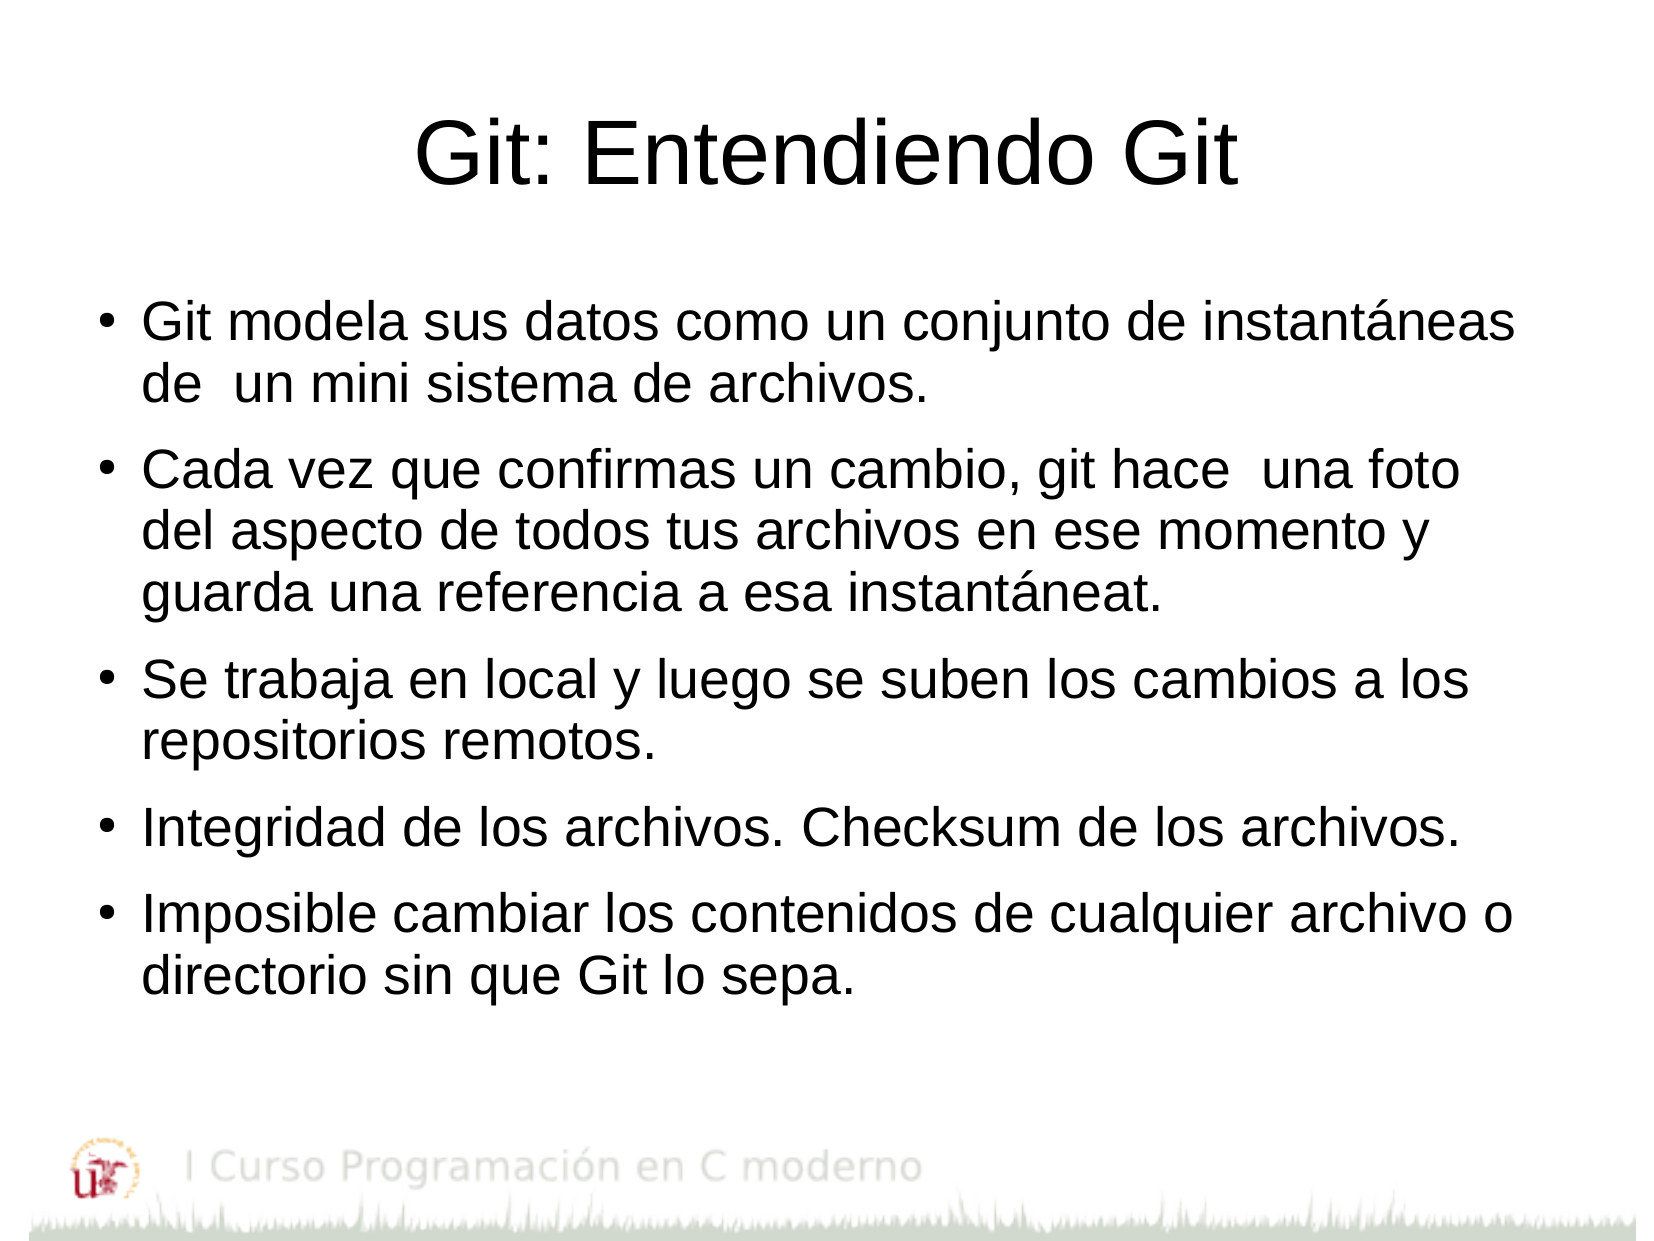

# Git: Entendiendo Git
Git modela sus datos como un conjunto de instantáneas de un mini sistema de archivos.
Cada vez que confirmas un cambio, git hace una foto del aspecto de todos tus archivos en ese momento y guarda una referencia a esa instantáneat.
Se trabaja en local y luego se suben los cambios a los repositorios remotos.
Integridad de los archivos. Checksum de los archivos.
Imposible cambiar los contenidos de cualquier archivo o directorio sin que Git lo sepa.